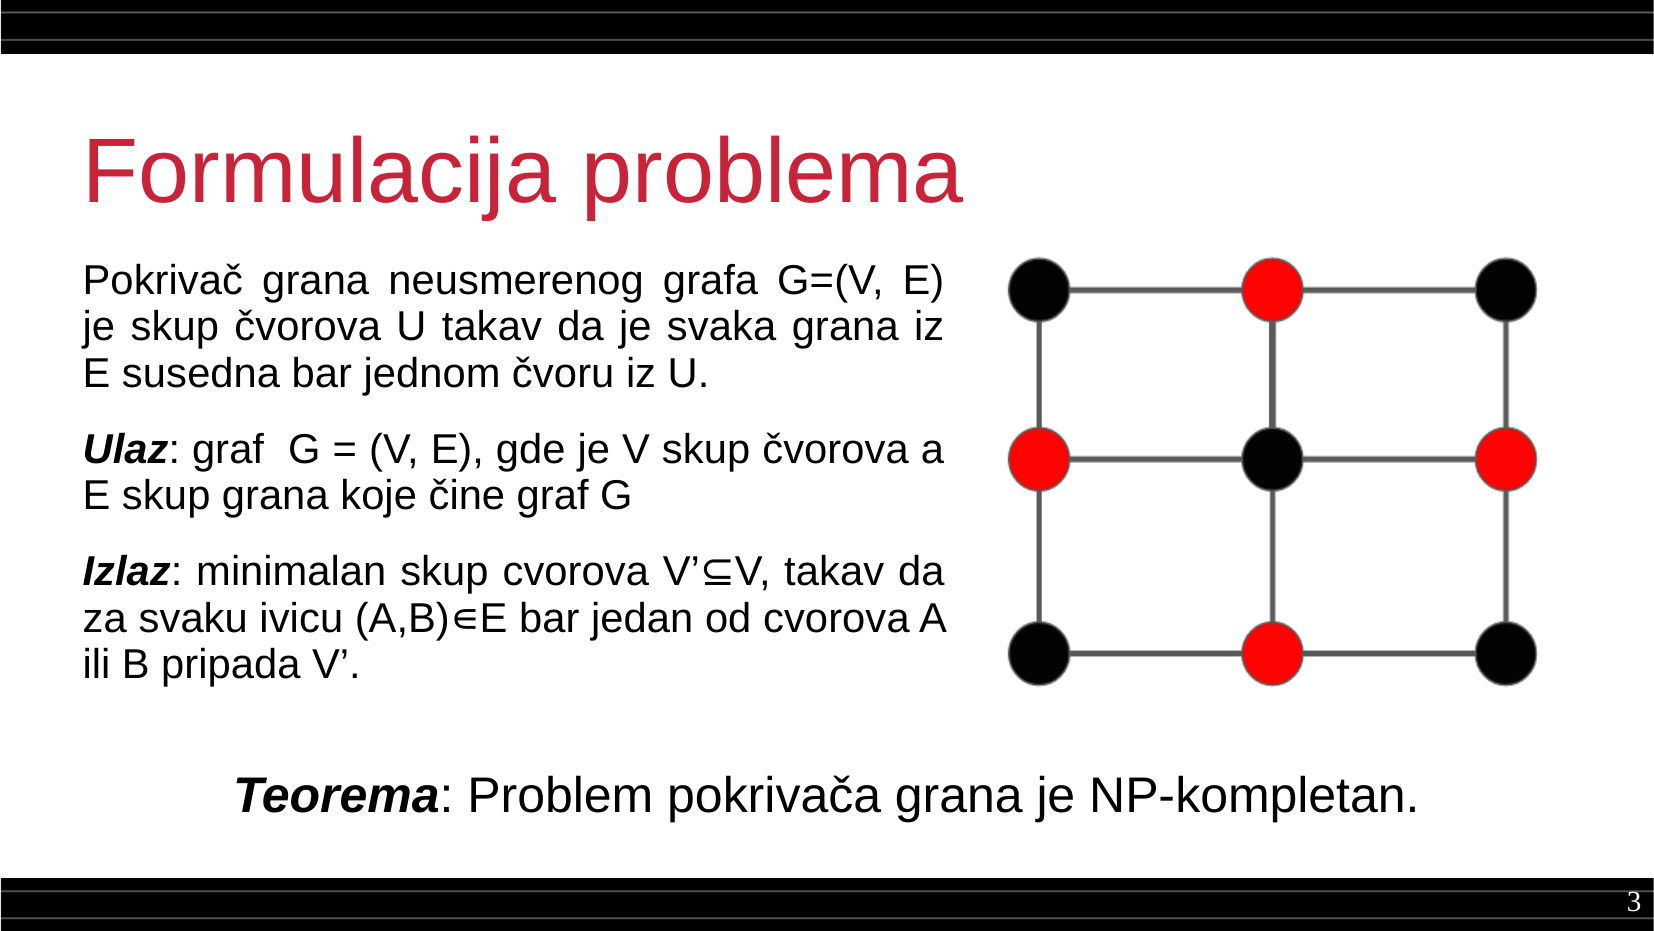

# Formulacija problema
Pokrivač grana neusmerenog grafa G=(V, E) je skup čvorova U takav da je svaka grana iz E susedna bar jednom čvoru iz U.
Ulaz: graf G = (V, E), gde je V skup čvorova a E skup grana koje čine graf G
Izlaz: minimalan skup cvorova V’⊆V, takav da za svaku ivicu (A,B)∊E bar jedan od cvorova A ili B pripada V’.
Teorema: Problem pokrivača grana je NP-kompletan.